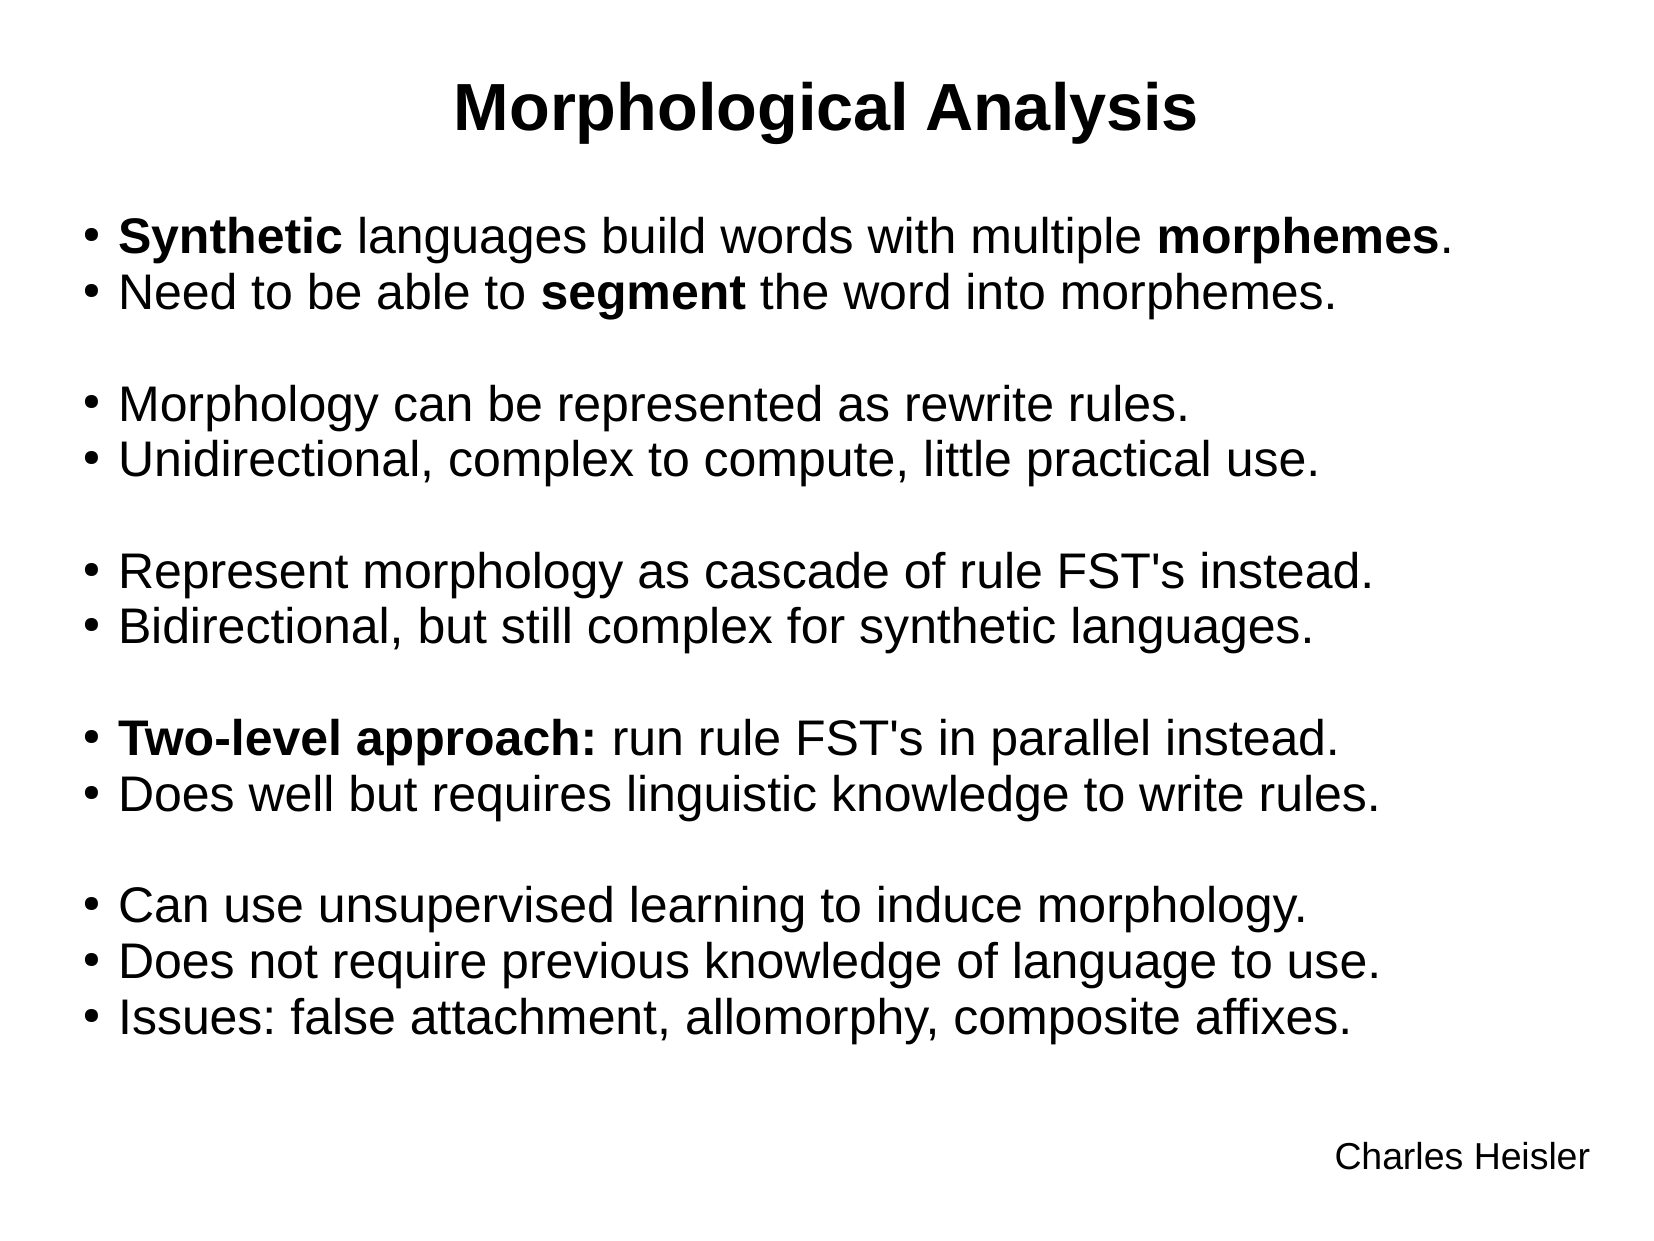

# Morphological Analysis
Synthetic languages build words with multiple morphemes.
Need to be able to segment the word into morphemes.
Morphology can be represented as rewrite rules.
Unidirectional, complex to compute, little practical use.
Represent morphology as cascade of rule FST's instead.
Bidirectional, but still complex for synthetic languages.
Two-level approach: run rule FST's in parallel instead.
Does well but requires linguistic knowledge to write rules.
Can use unsupervised learning to induce morphology.
Does not require previous knowledge of language to use.
Issues: false attachment, allomorphy, composite affixes.
Charles Heisler